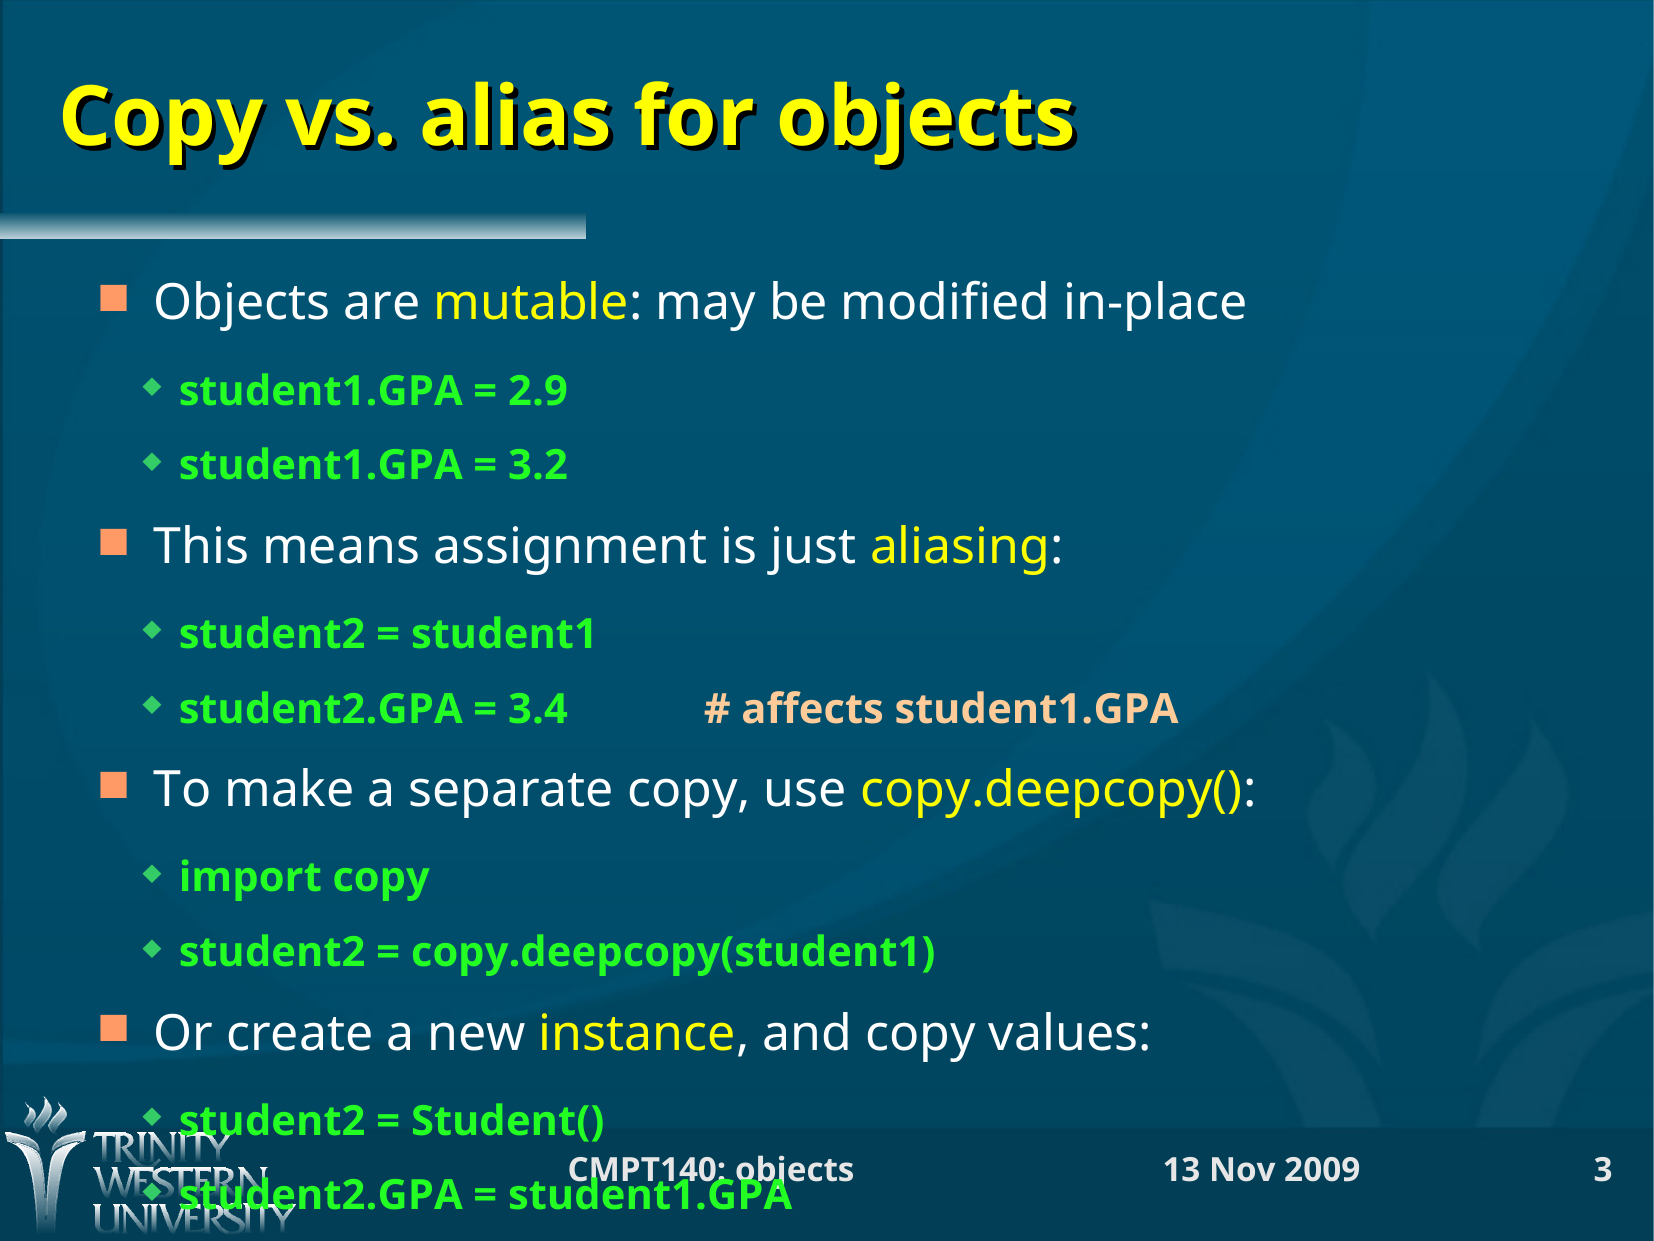

# Copy vs. alias for objects
Objects are mutable: may be modified in-place
student1.GPA = 2.9
student1.GPA = 3.2
This means assignment is just aliasing:
student2 = student1
student2.GPA = 3.4		# affects student1.GPA
To make a separate copy, use copy.deepcopy():
import copy
student2 = copy.deepcopy(student1)
Or create a new instance, and copy values:
student2 = Student()
student2.GPA = student1.GPA
CMPT140: objects
13 Nov 2009
3